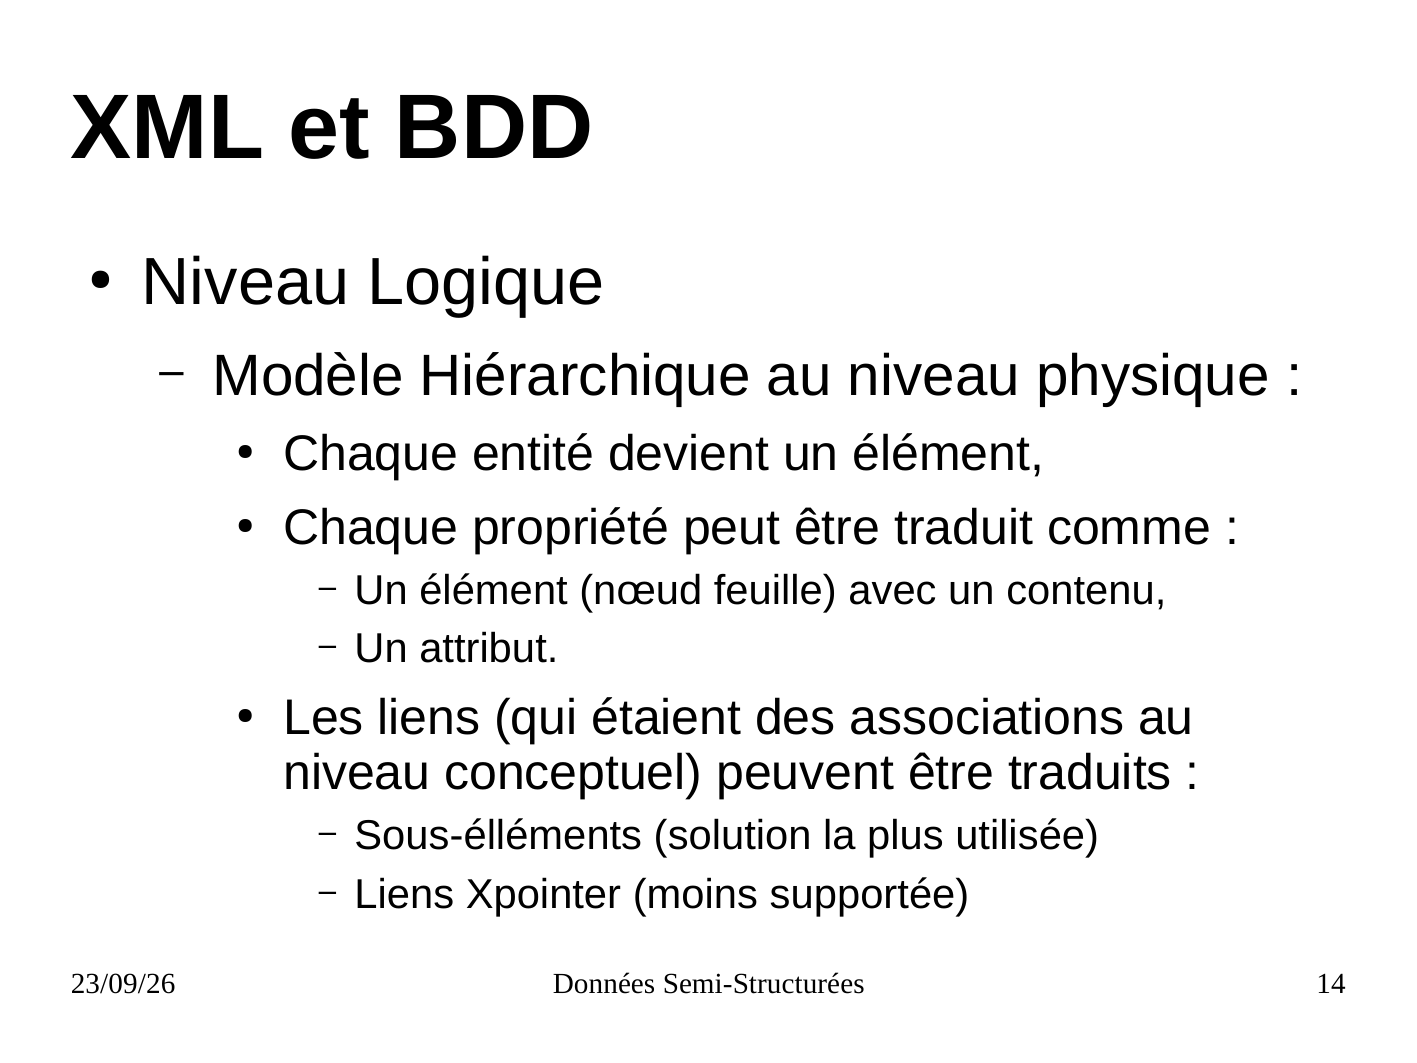

# XML et BDD
Niveau Logique
Modèle Hiérarchique au niveau physique :
Chaque entité devient un élément,
Chaque propriété peut être traduit comme :
Un élément (nœud feuille) avec un contenu,
Un attribut.
Les liens (qui étaient des associations au niveau conceptuel) peuvent être traduits :
Sous-élléments (solution la plus utilisée)
Liens Xpointer (moins supportée)
Données Semi-Structurées
14